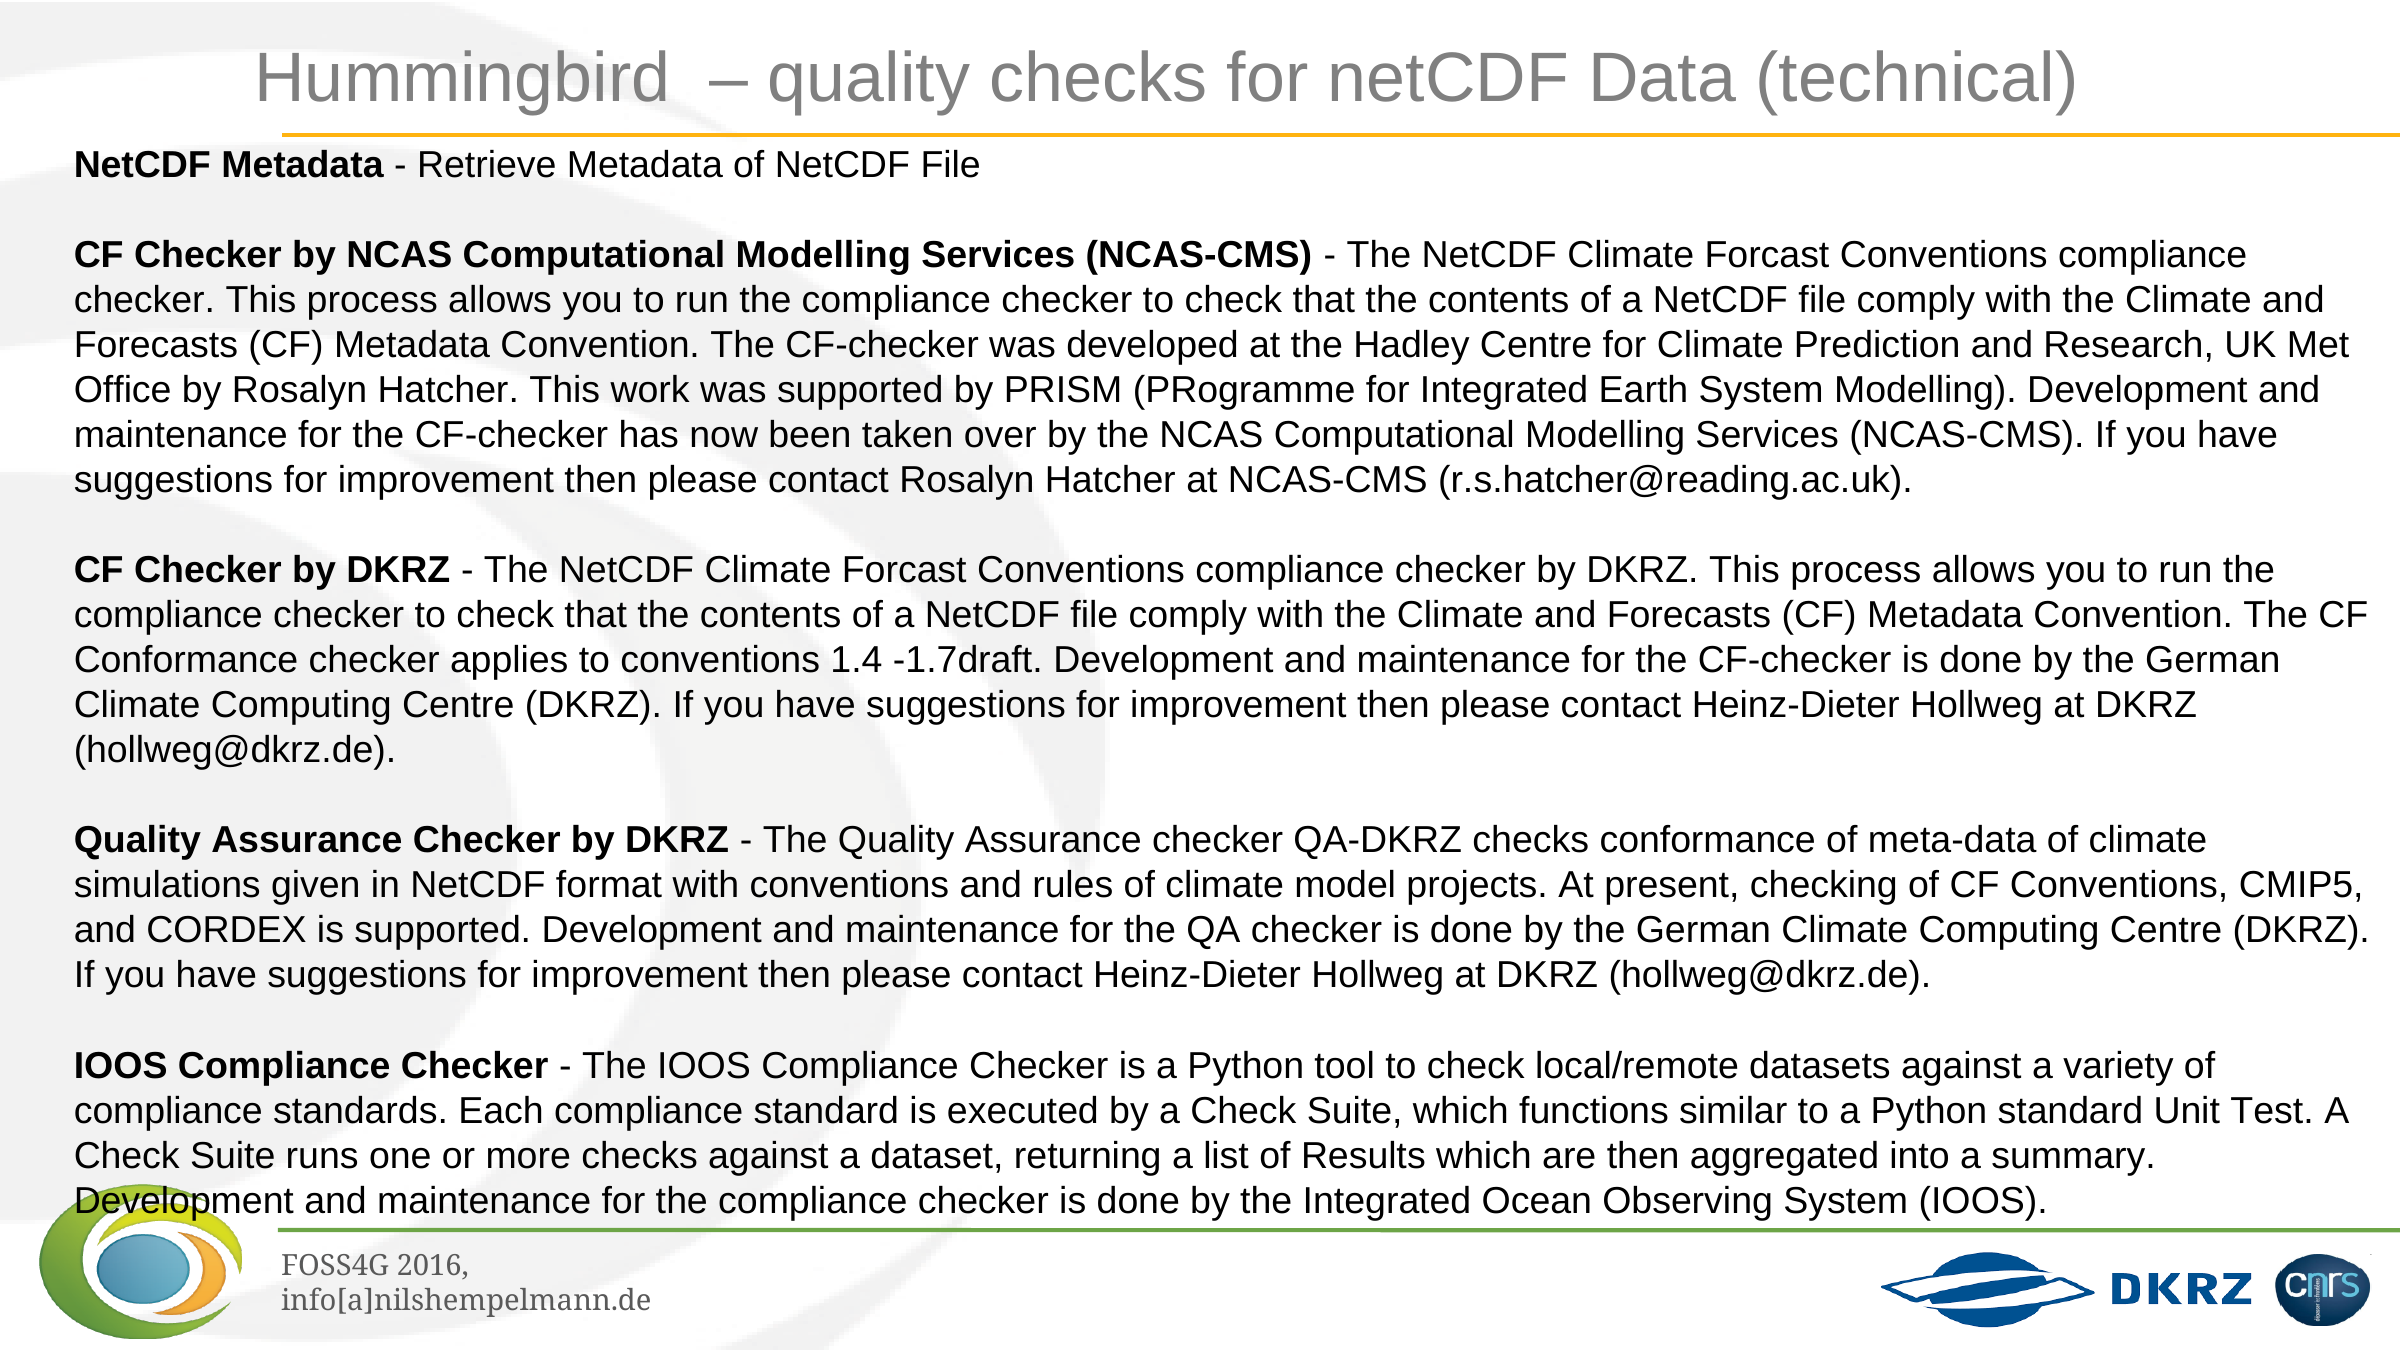

# Hummingbird – quality checks for netCDF Data (technical)
NetCDF Metadata - Retrieve Metadata of NetCDF File
CF Checker by NCAS Computational Modelling Services (NCAS-CMS) - The NetCDF Climate Forcast Conventions compliance checker. This process allows you to run the compliance checker to check that the contents of a NetCDF file comply with the Climate and Forecasts (CF) Metadata Convention. The CF-checker was developed at the Hadley Centre for Climate Prediction and Research, UK Met Office by Rosalyn Hatcher. This work was supported by PRISM (PRogramme for Integrated Earth System Modelling). Development and maintenance for the CF-checker has now been taken over by the NCAS Computational Modelling Services (NCAS-CMS). If you have suggestions for improvement then please contact Rosalyn Hatcher at NCAS-CMS (r.s.hatcher@reading.ac.uk).
CF Checker by DKRZ - The NetCDF Climate Forcast Conventions compliance checker by DKRZ. This process allows you to run the compliance checker to check that the contents of a NetCDF file comply with the Climate and Forecasts (CF) Metadata Convention. The CF Conformance checker applies to conventions 1.4 -1.7draft. Development and maintenance for the CF-checker is done by the German Climate Computing Centre (DKRZ). If you have suggestions for improvement then please contact Heinz-Dieter Hollweg at DKRZ (hollweg@dkrz.de).
Quality Assurance Checker by DKRZ - The Quality Assurance checker QA-DKRZ checks conformance of meta-data of climate simulations given in NetCDF format with conventions and rules of climate model projects. At present, checking of CF Conventions, CMIP5, and CORDEX is supported. Development and maintenance for the QA checker is done by the German Climate Computing Centre (DKRZ). If you have suggestions for improvement then please contact Heinz-Dieter Hollweg at DKRZ (hollweg@dkrz.de).
IOOS Compliance Checker - The IOOS Compliance Checker is a Python tool to check local/remote datasets against a variety of compliance standards. Each compliance standard is executed by a Check Suite, which functions similar to a Python standard Unit Test. A Check Suite runs one or more checks against a dataset, returning a list of Results which are then aggregated into a summary. Development and maintenance for the compliance checker is done by the Integrated Ocean Observing System (IOOS).